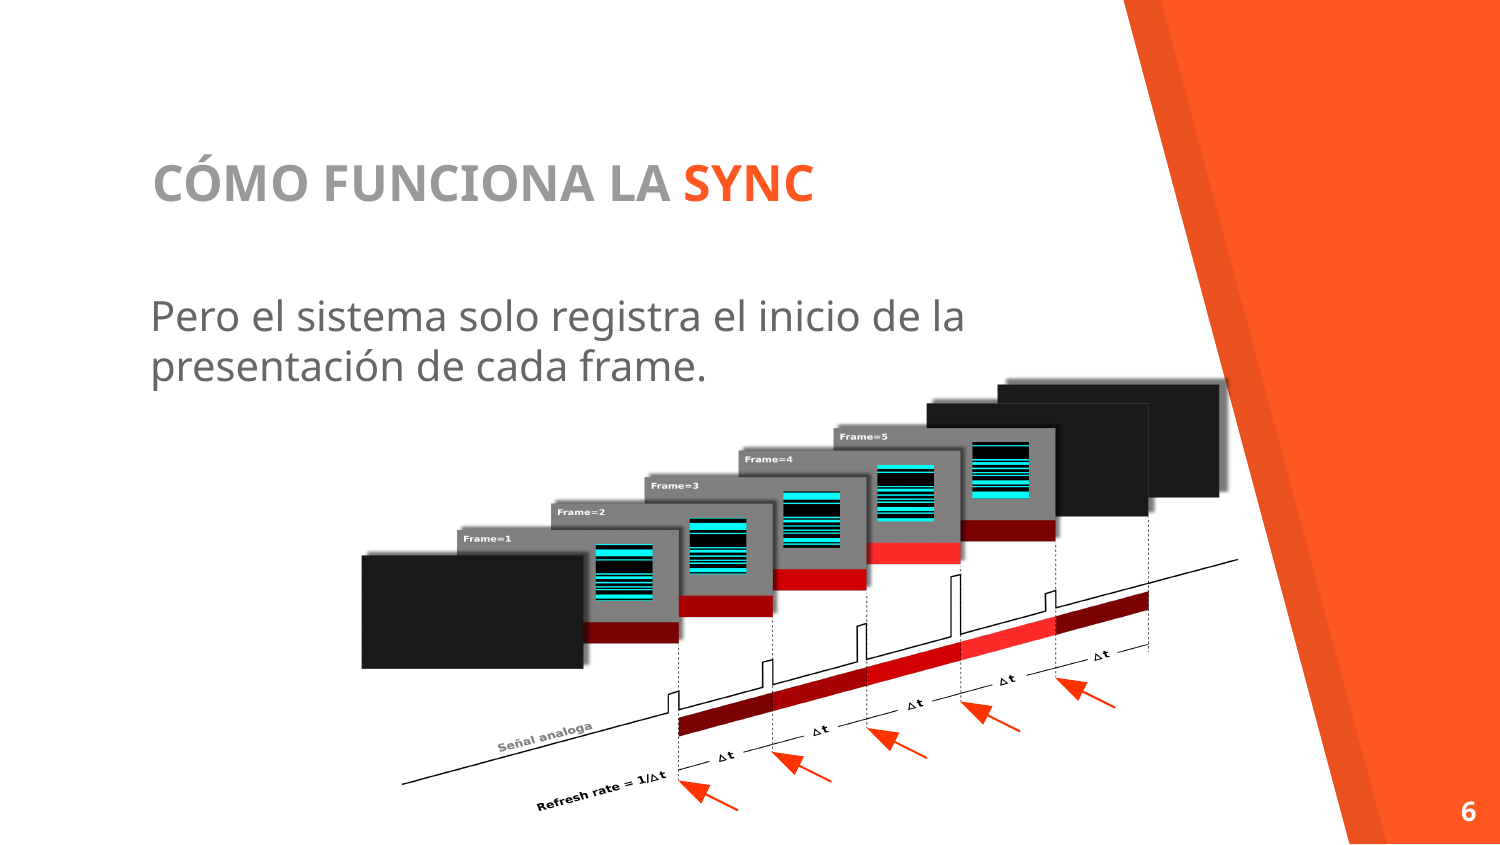

# CÓMO FUNCIONA LA SYNC
Pero el sistema solo registra el inicio de la presentación de cada frame.